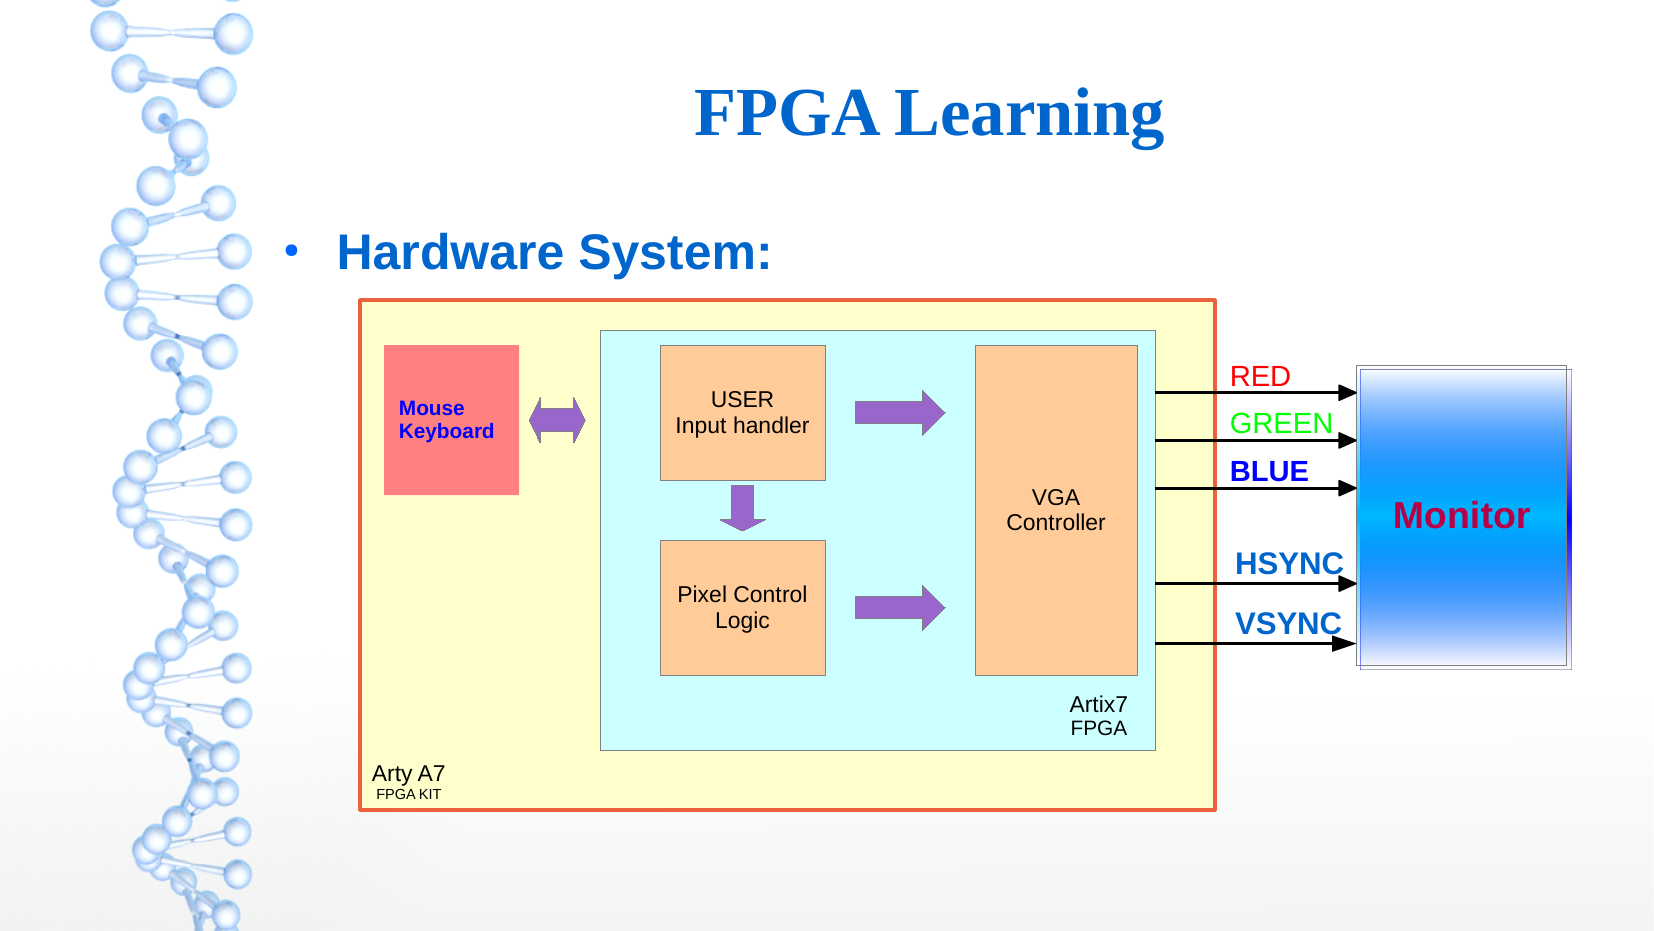

# FPGA Learning
Hardware System:
Mouse
Keyboard
USER
Input handler
VGA
Controller
RED
Monitor
GREEN
BLUE
HSYNC
Pixel Control
Logic
VSYNC
Artix7
FPGA
Arty A7
FPGA KIT